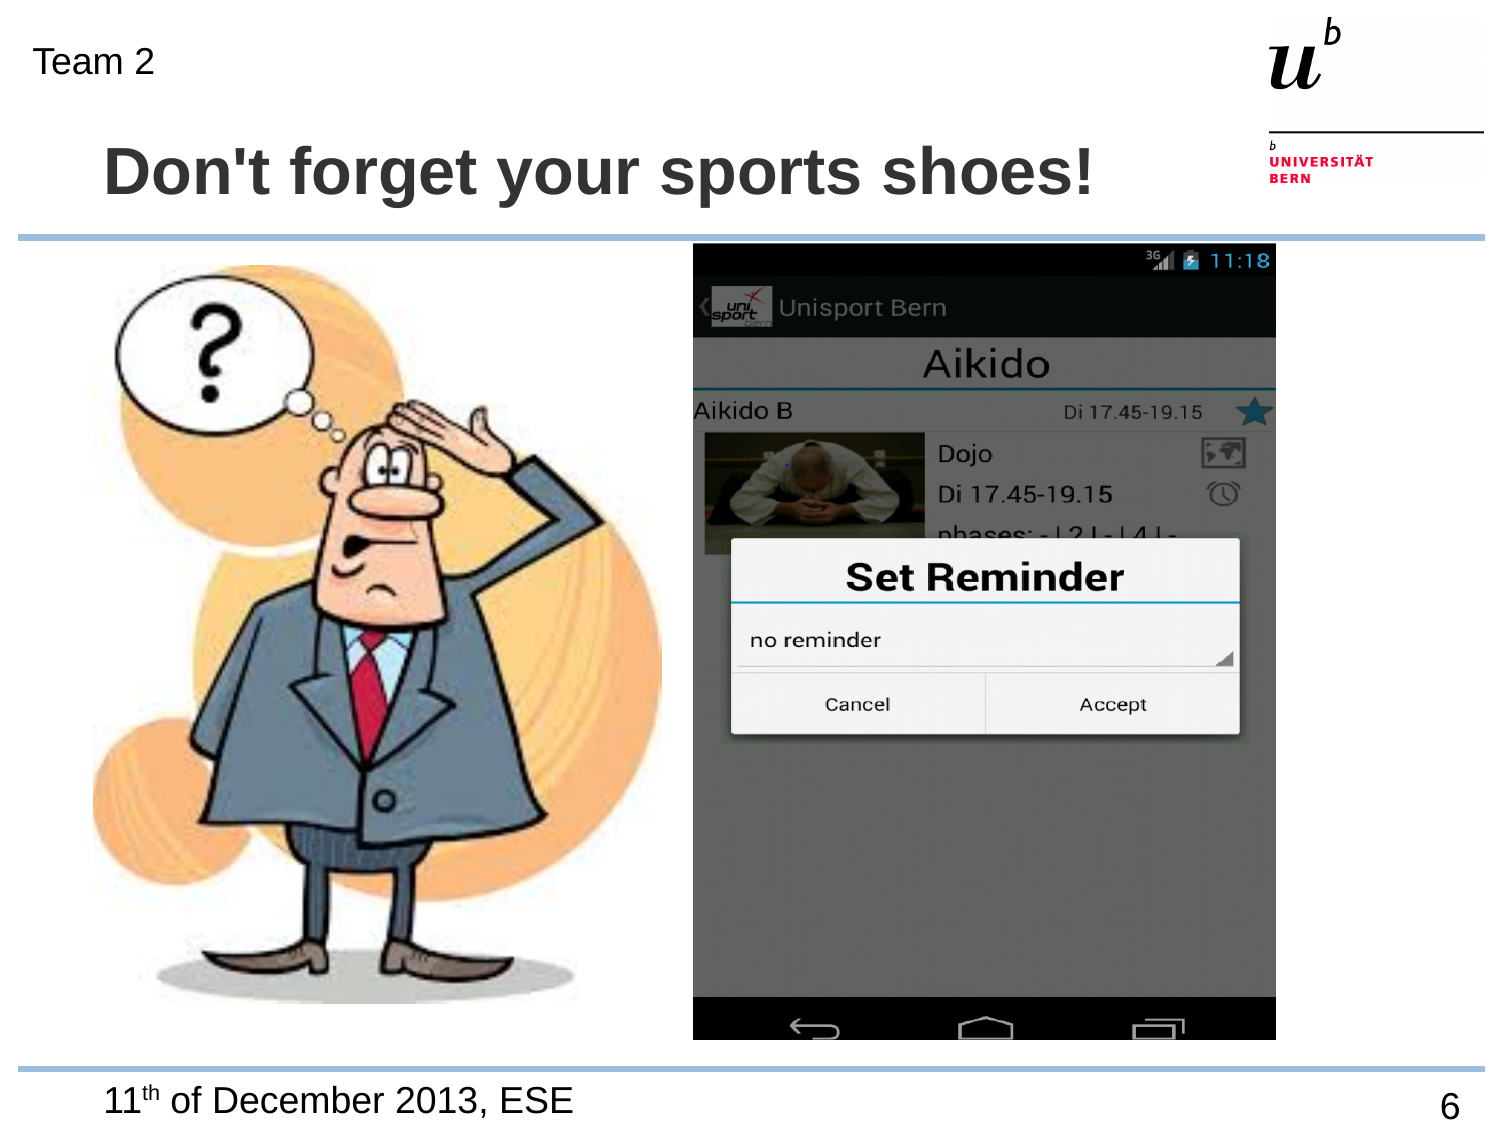

Team 2
# Don't forget your sports shoes!
11th of December 2013, ESE